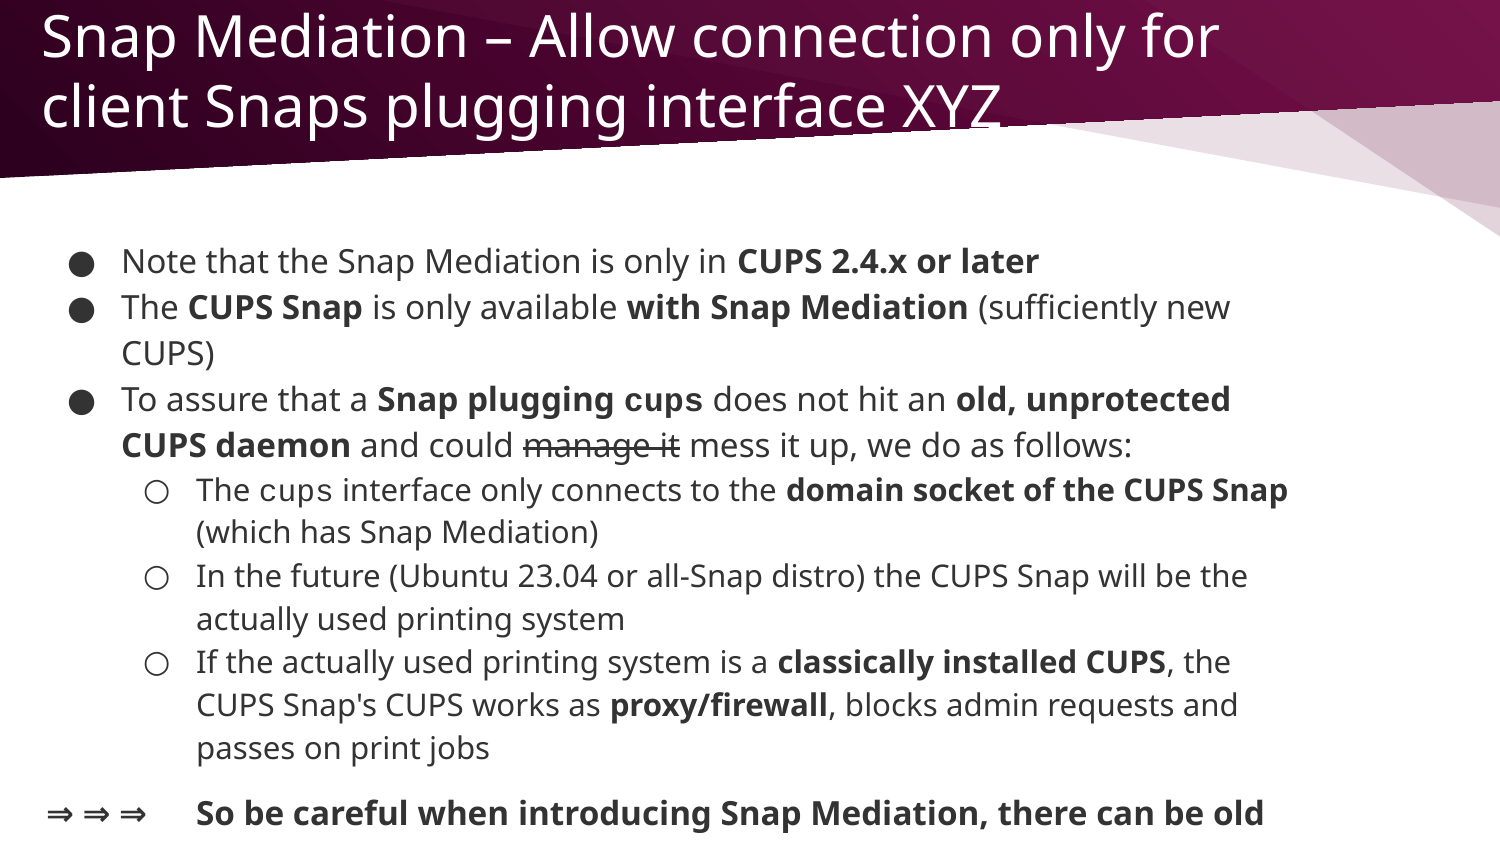

# Snap Mediation – Allow connection only for client Snaps plugging interface XYZ
Note that the Snap Mediation is only in CUPS 2.4.x or later
The CUPS Snap is only available with Snap Mediation (sufficiently new CUPS)
To assure that a Snap plugging cups does not hit an old, unprotected CUPS daemon and could manage it mess it up, we do as follows:
The cups interface only connects to the domain socket of the CUPS Snap (which has Snap Mediation)
In the future (Ubuntu 23.04 or all-Snap distro) the CUPS Snap will be the actually used printing system
If the actually used printing system is a classically installed CUPS, the CUPS Snap's CUPS works as proxy/firewall, blocks admin requests and passes on print jobs
⇒ ⇒ ⇒ 	So be careful when introducing Snap Mediation, there can be old
		versions of your target daemon still around!!